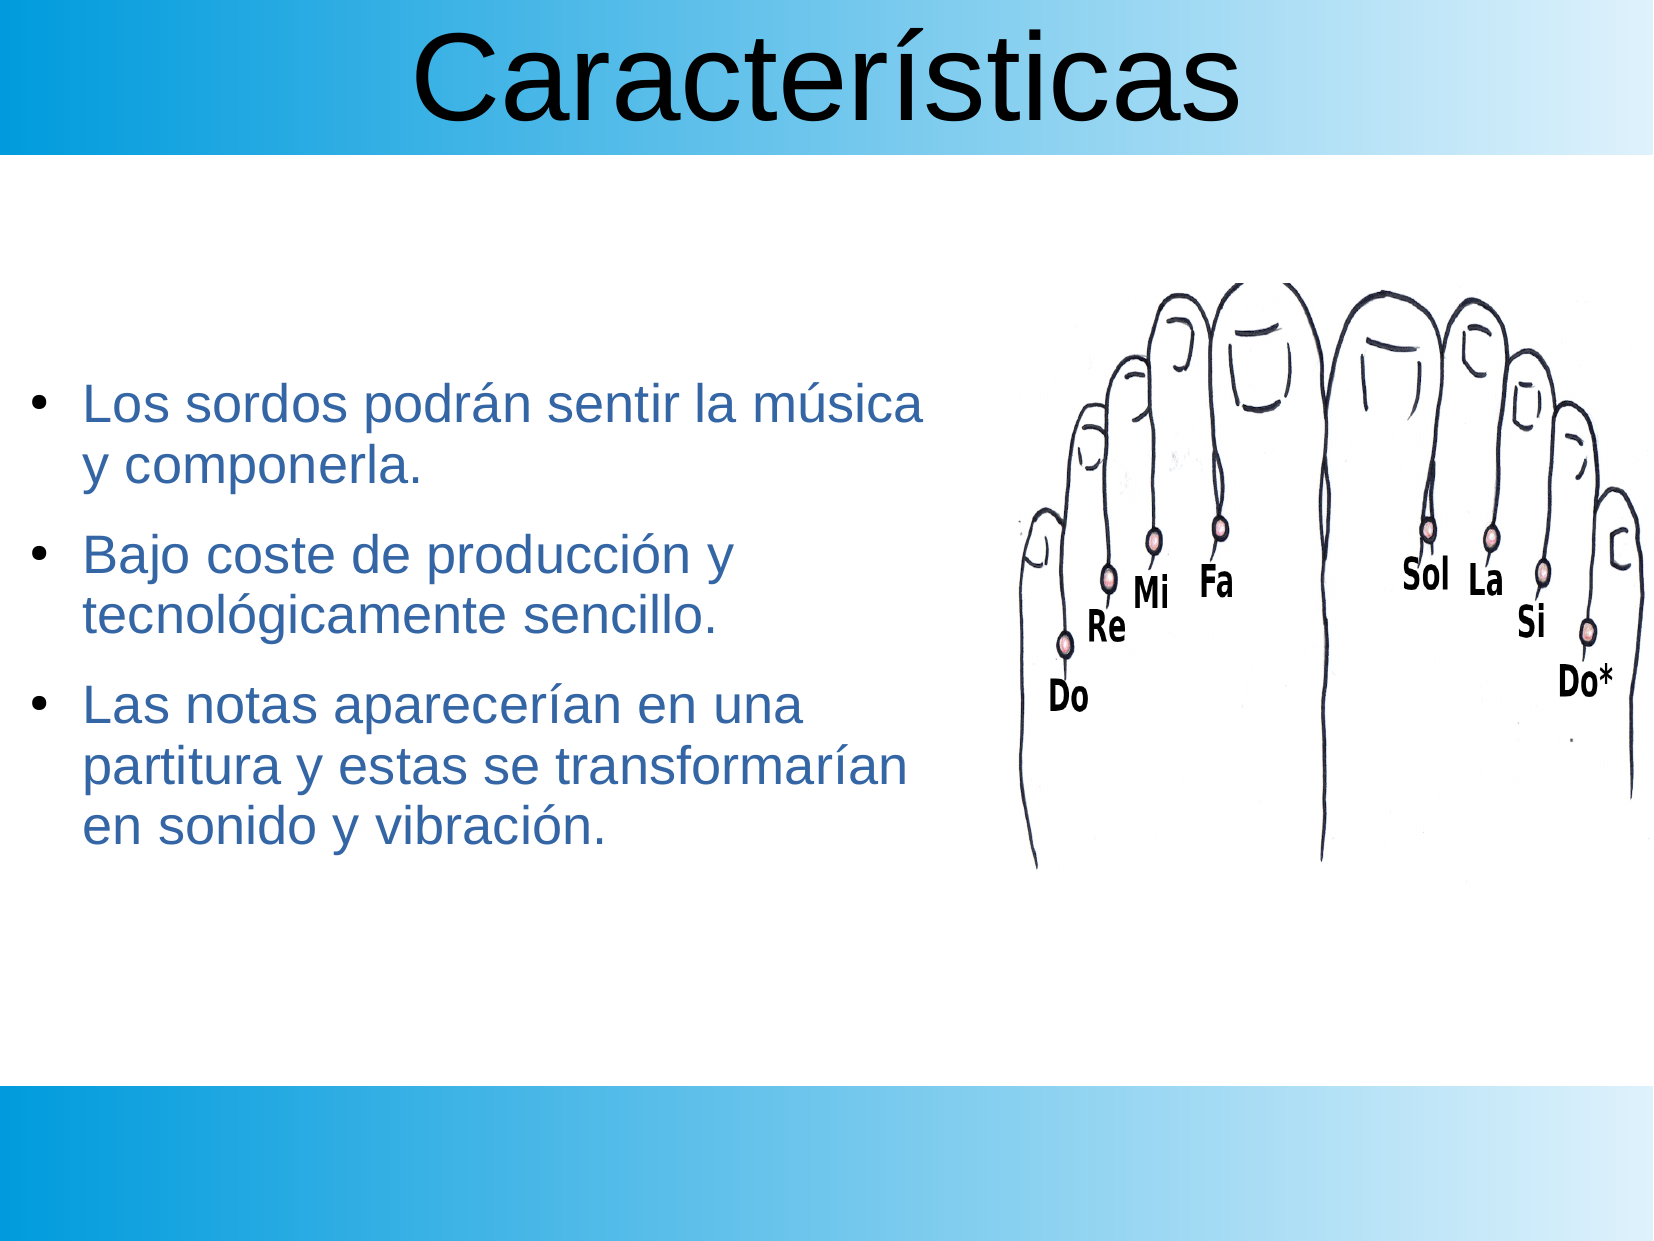

# Características
Los sordos podrán sentir la música y componerla.
Bajo coste de producción y tecnológicamente sencillo.
Las notas aparecerían en una partitura y estas se transformarían en sonido y vibración.